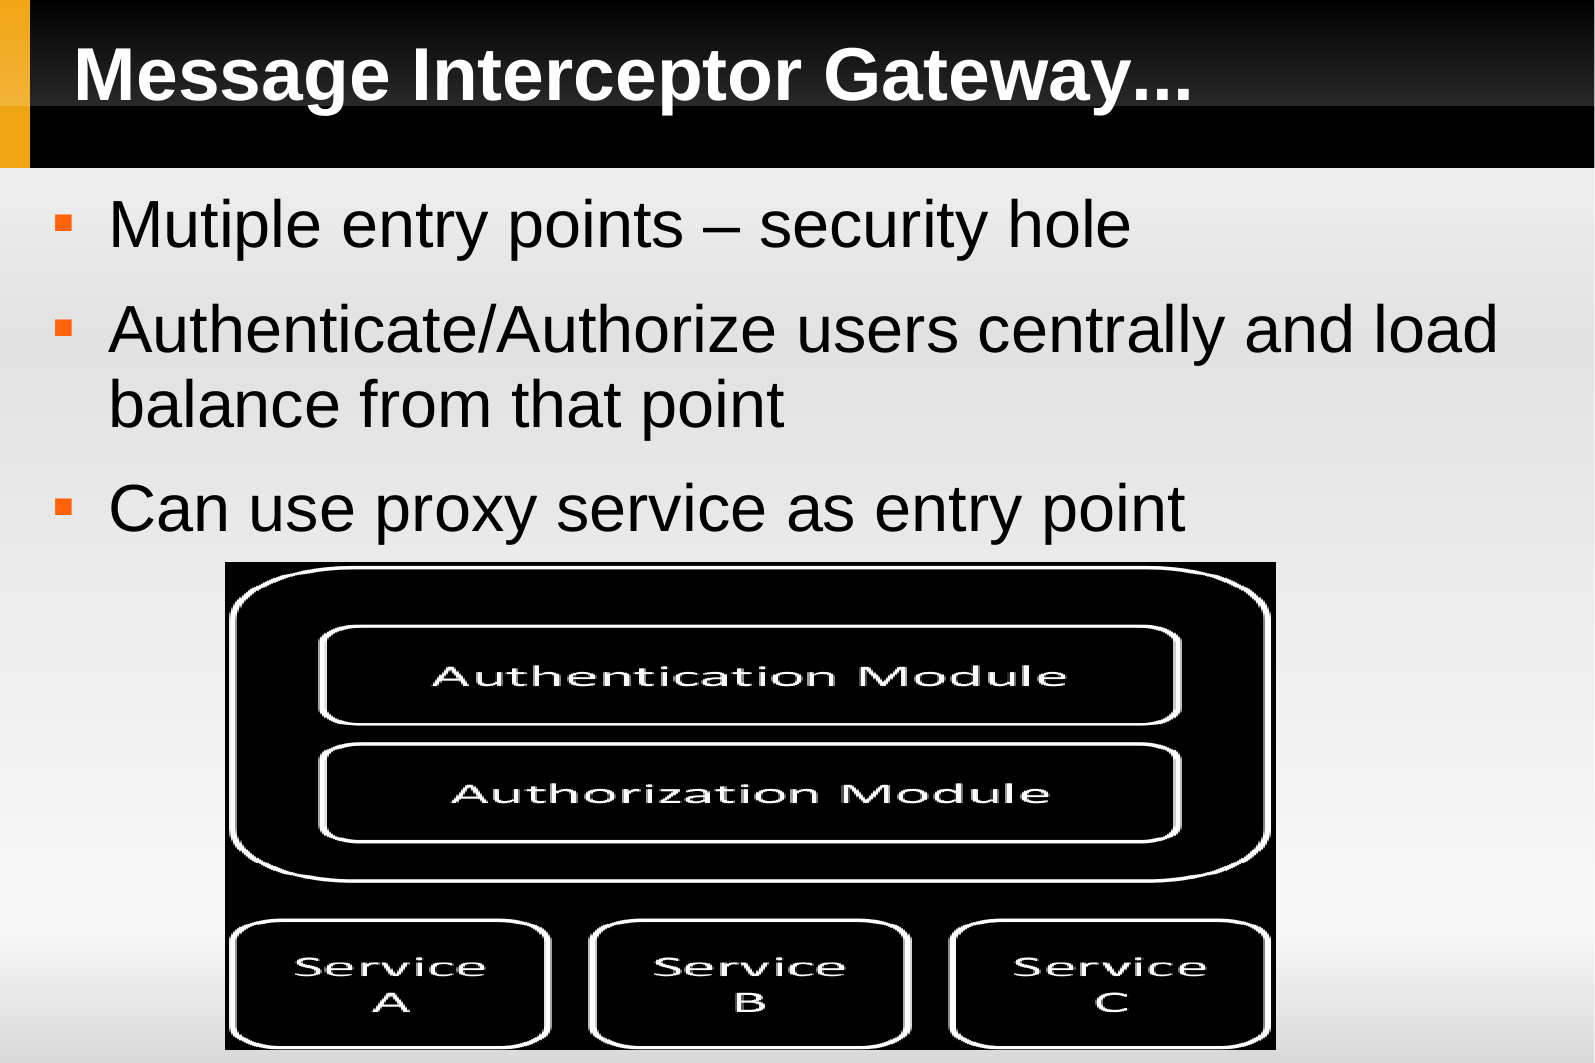

# Message Interceptor Gateway...
Mutiple entry points – security hole
Authenticate/Authorize users centrally and load balance from that point
Can use proxy service as entry point